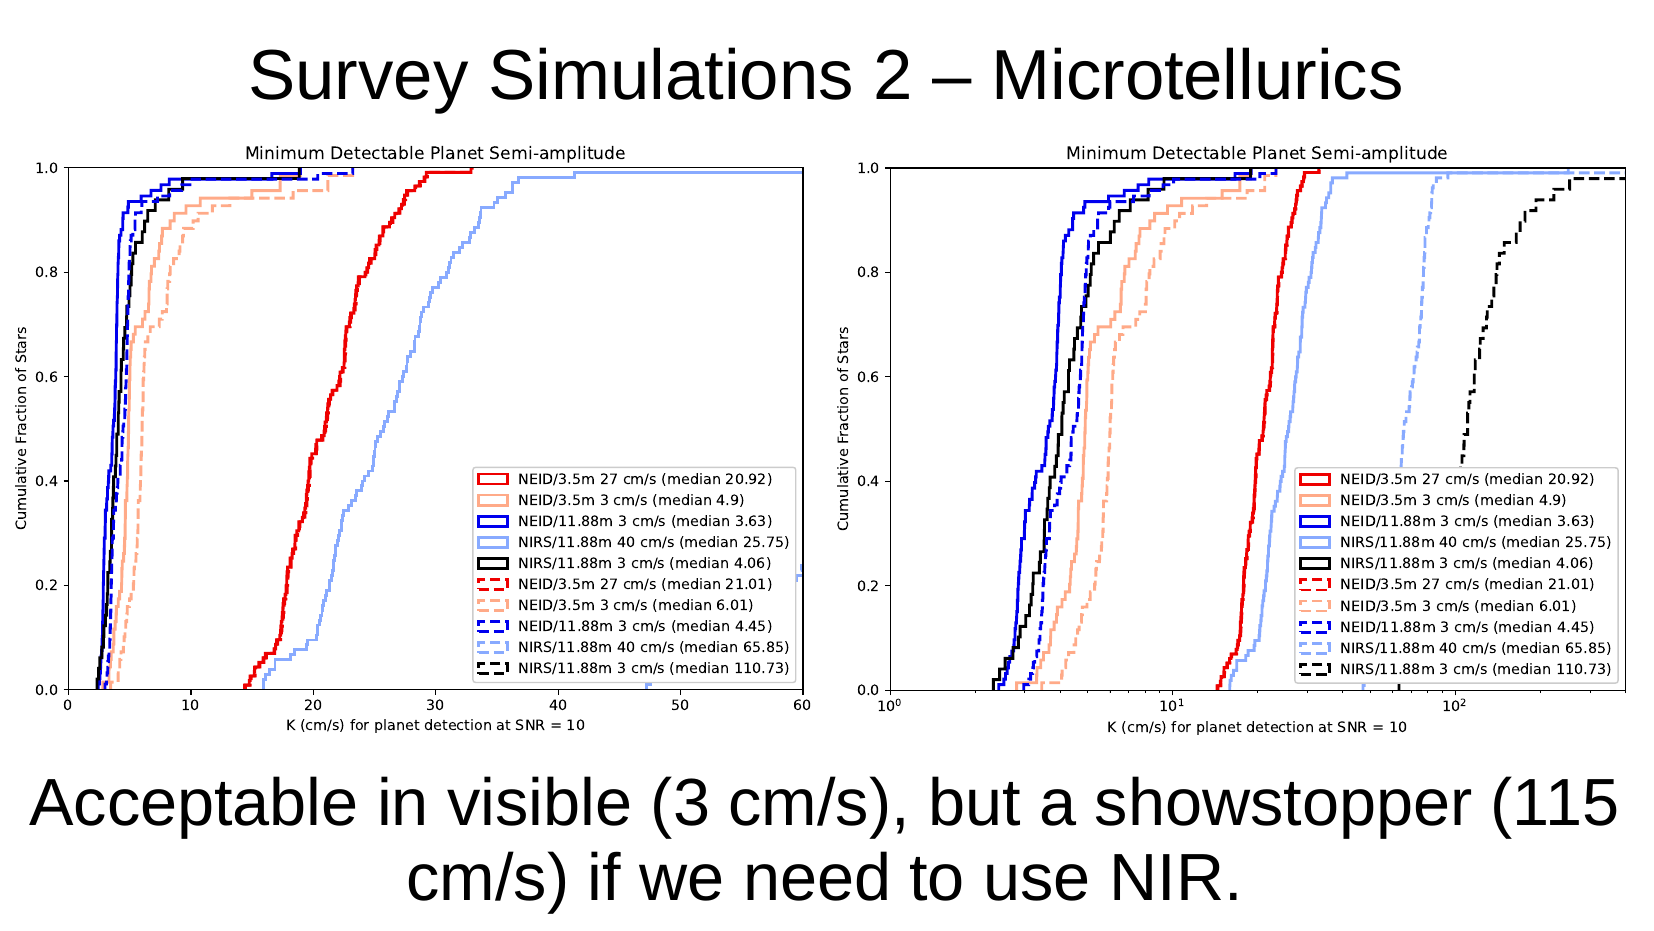

# Survey Simulations 2 – Microtellurics
Acceptable in visible (3 cm/s), but a showstopper (115 cm/s) if we need to use NIR.